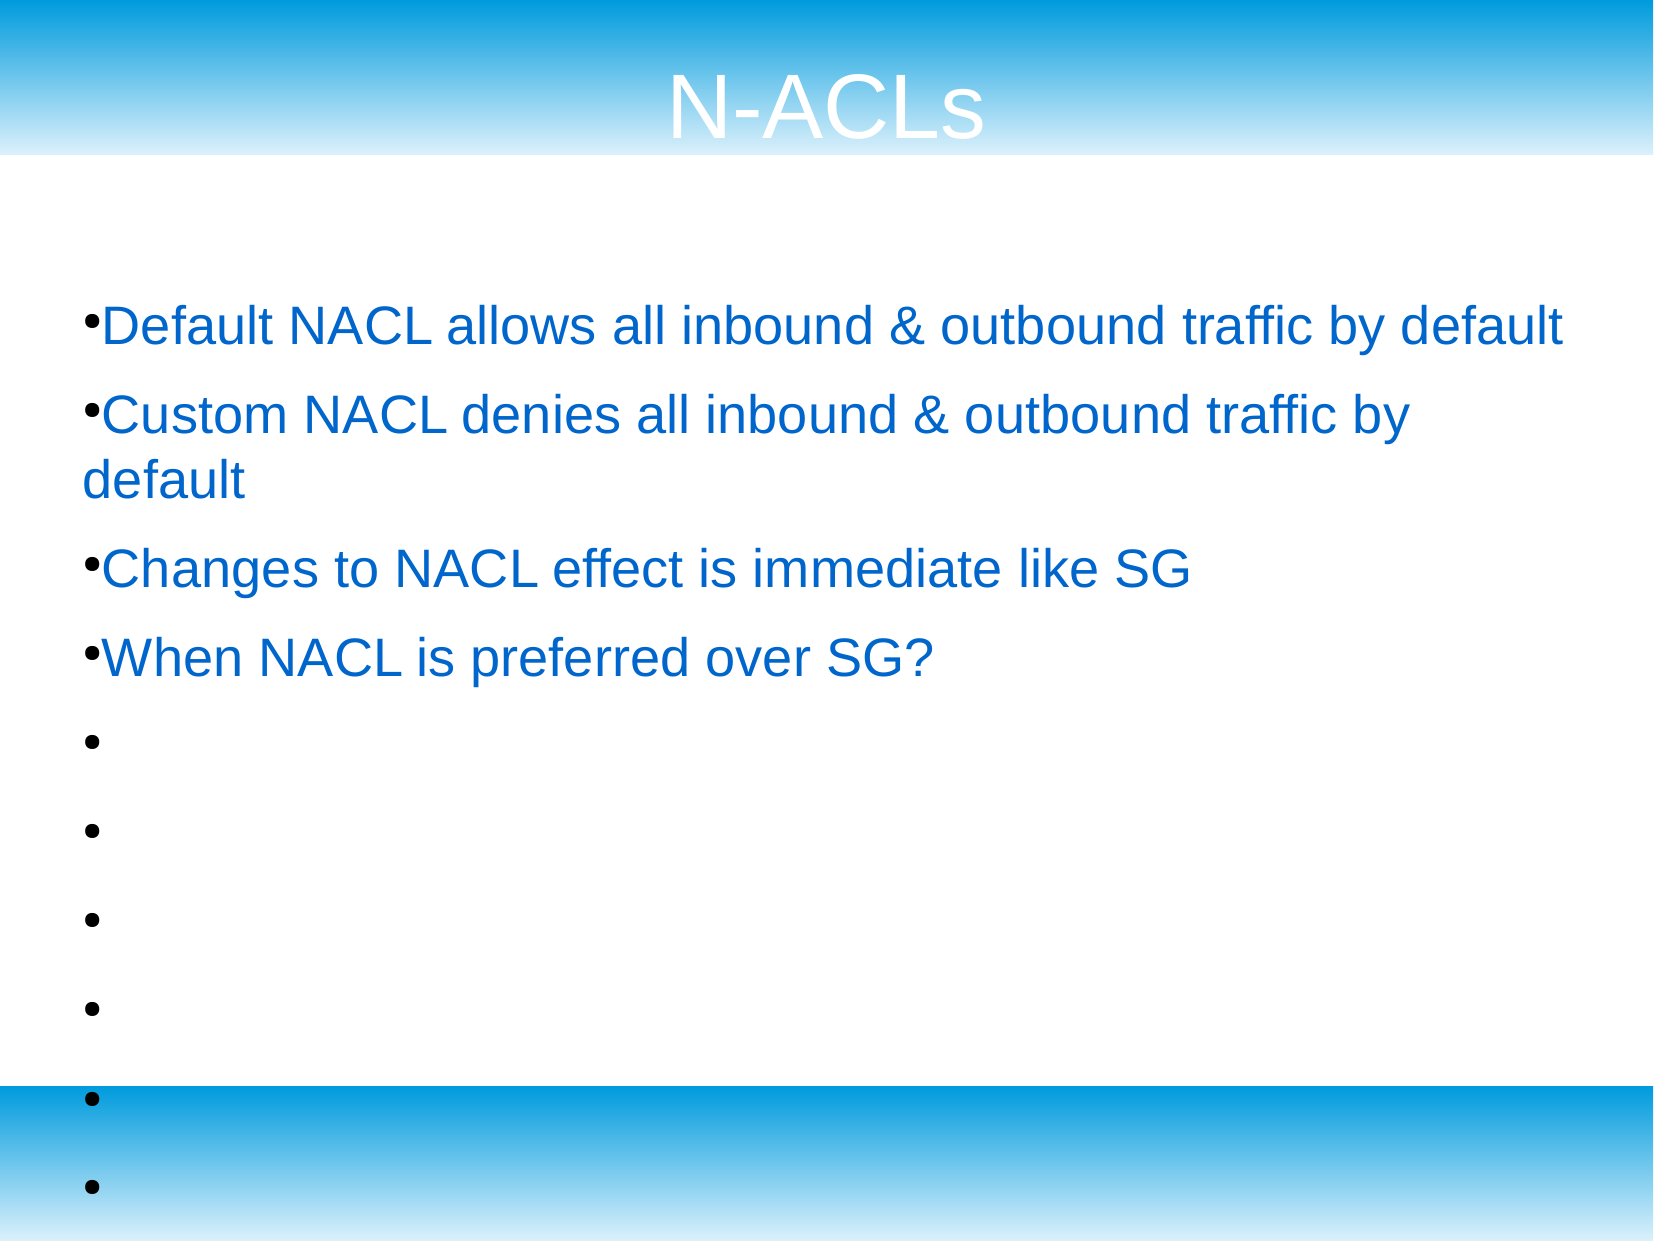

# N-ACLs
Default NACL allows all inbound & outbound traffic by default
Custom NACL denies all inbound & outbound traffic by default
Changes to NACL effect is immediate like SG
When NACL is preferred over SG?